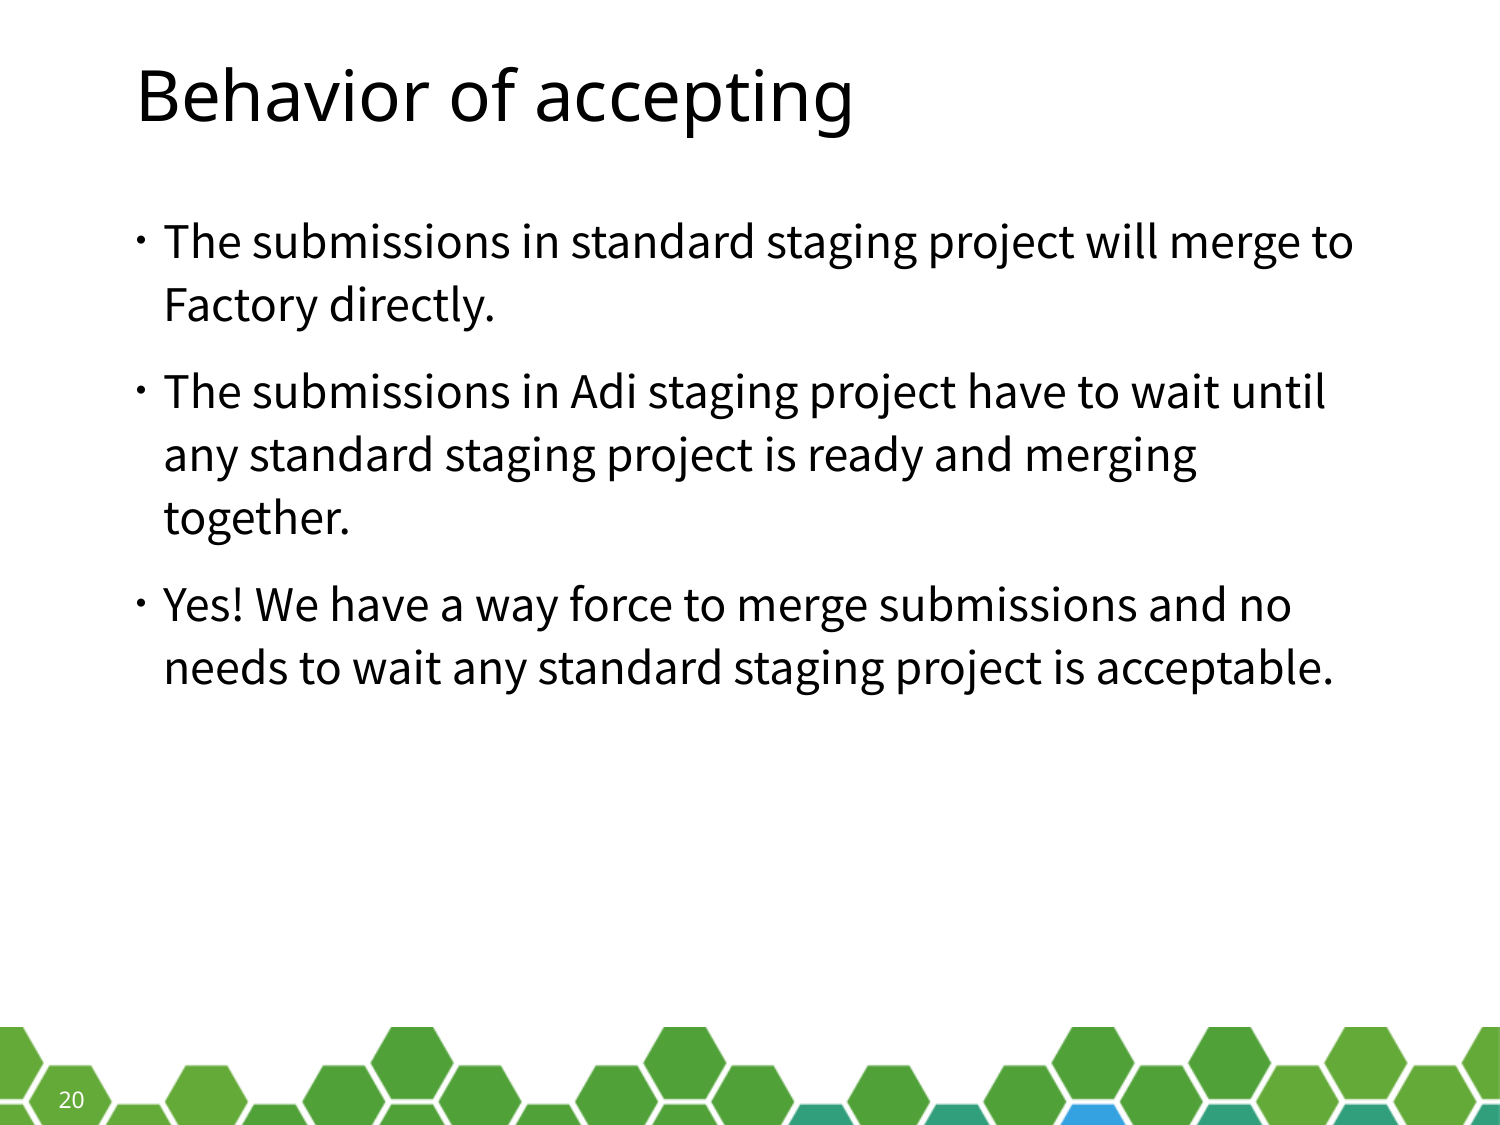

# Behavior of accepting
The submissions in standard staging project will merge to Factory directly.
The submissions in Adi staging project have to wait until any standard staging project is ready and merging together.
Yes! We have a way force to merge submissions and no needs to wait any standard staging project is acceptable.